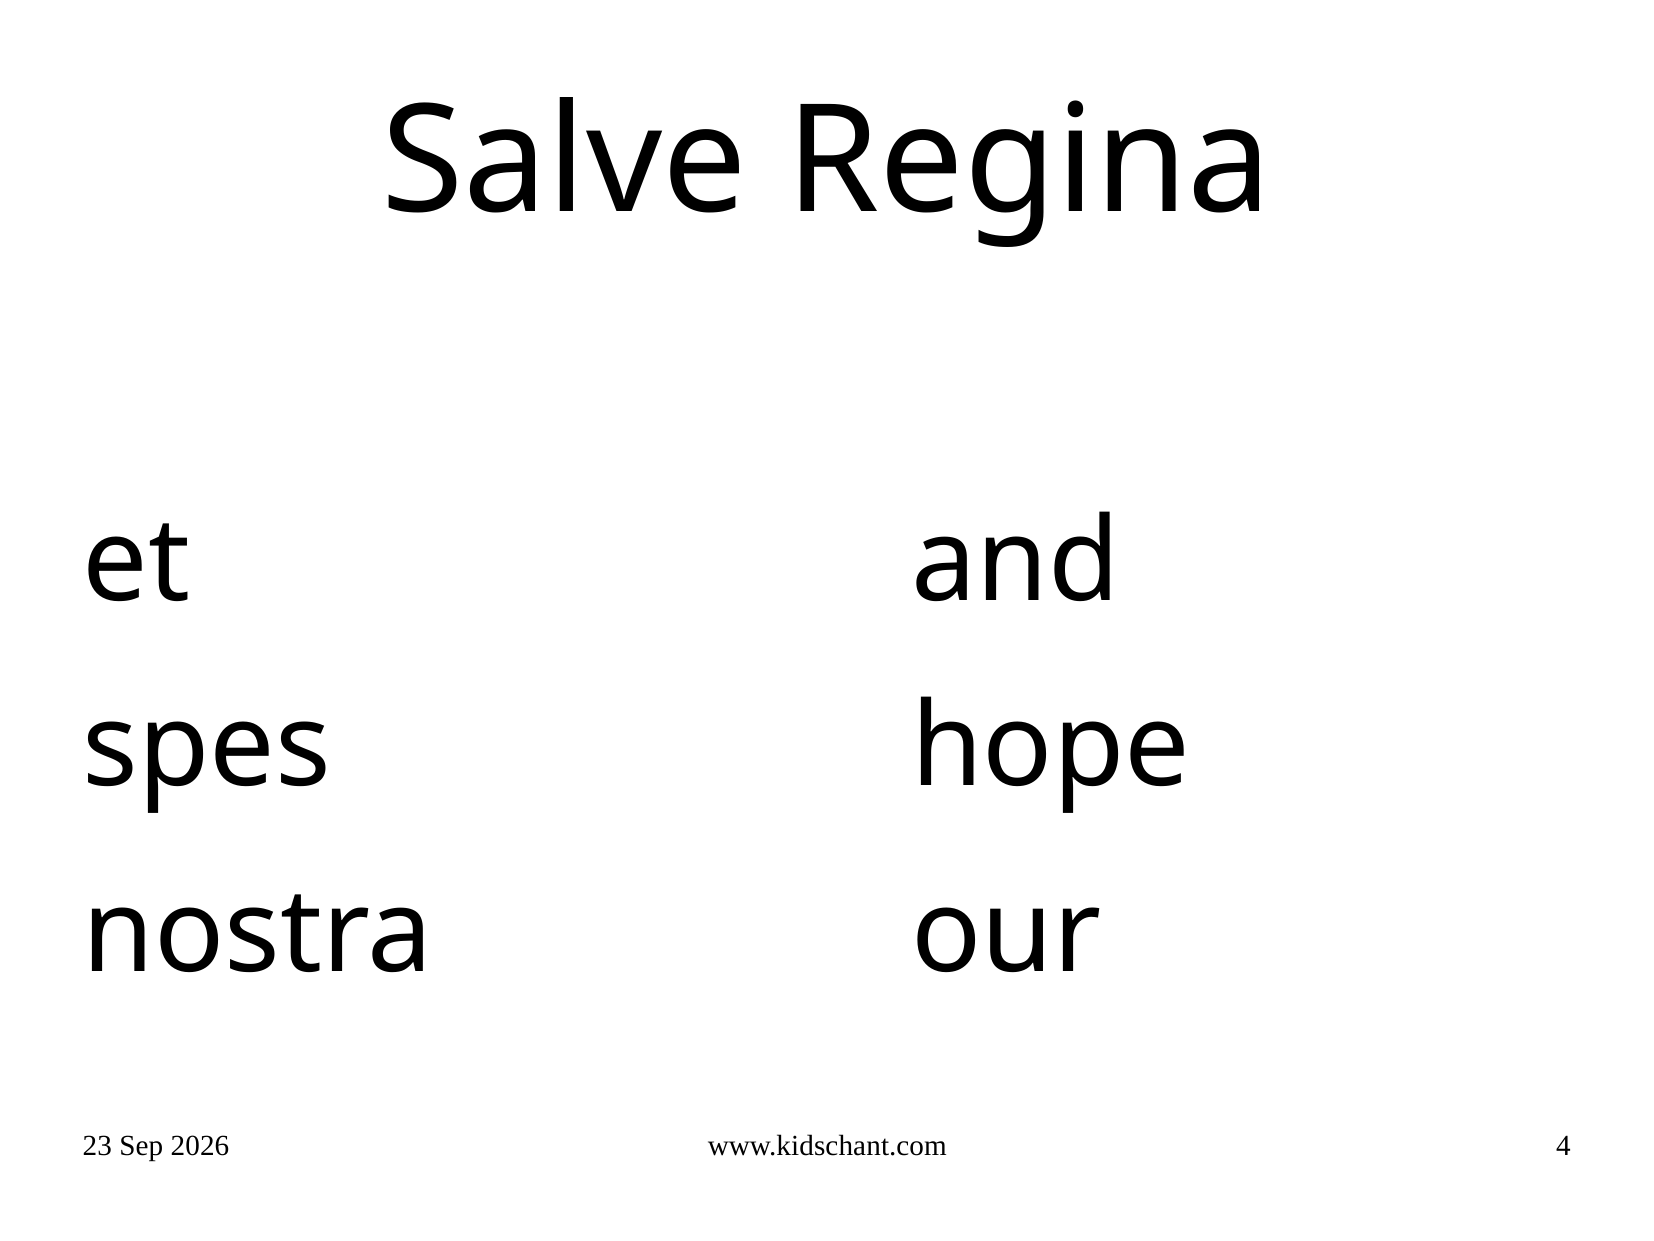

# Salve Regina
et
spes
nostra
and
hope
our
www.kidschant.com
4